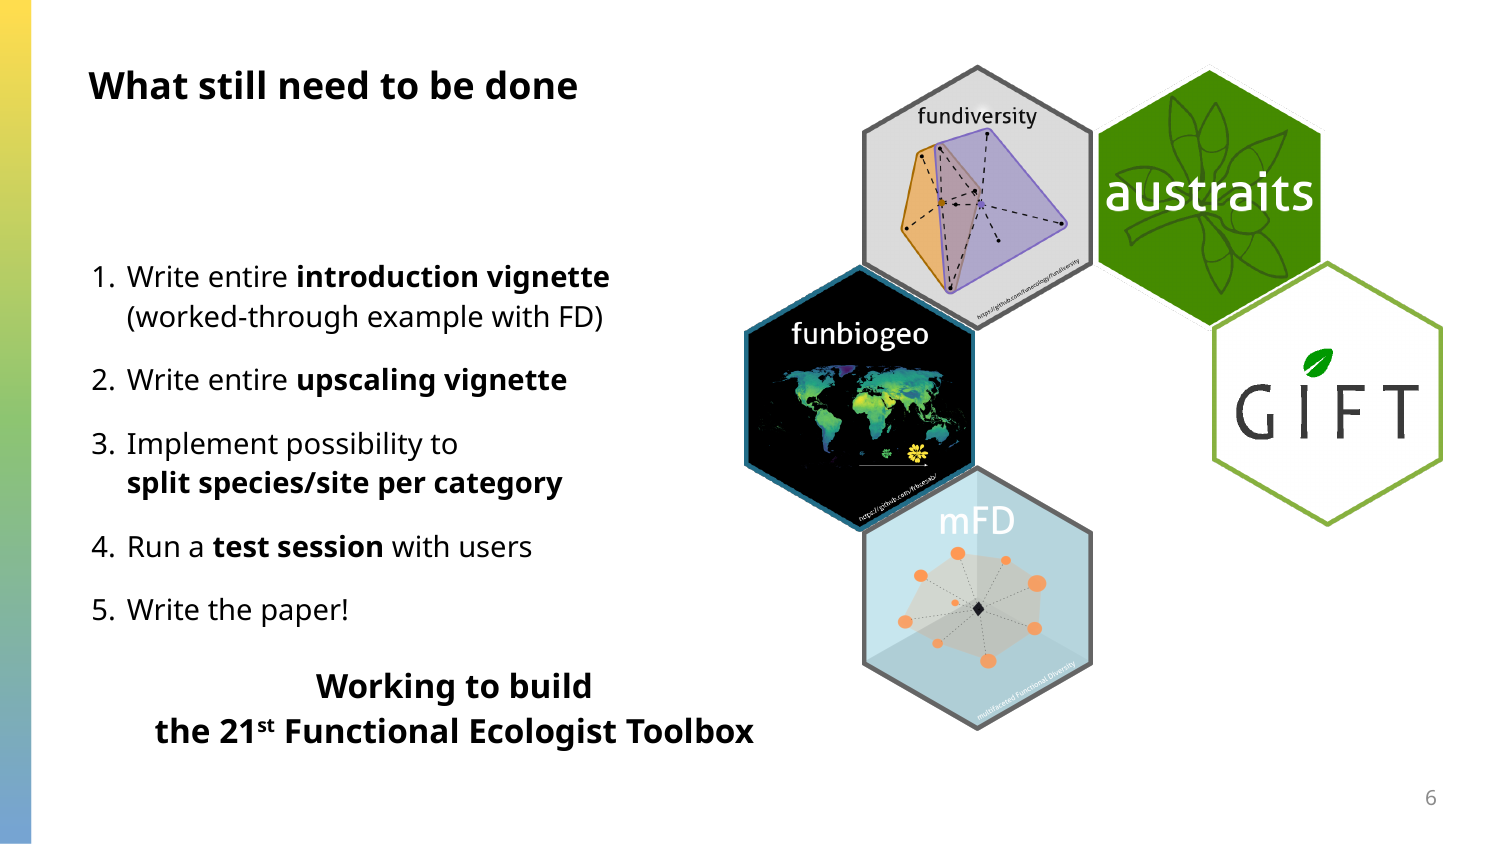

# What still need to be done
Write entire introduction vignette (worked-through example with FD)
Write entire upscaling vignette
Implement possibility to
split species/site per category
Run a test session with users
Write the paper!
Working to build
the 21st Functional Ecologist Toolbox
6